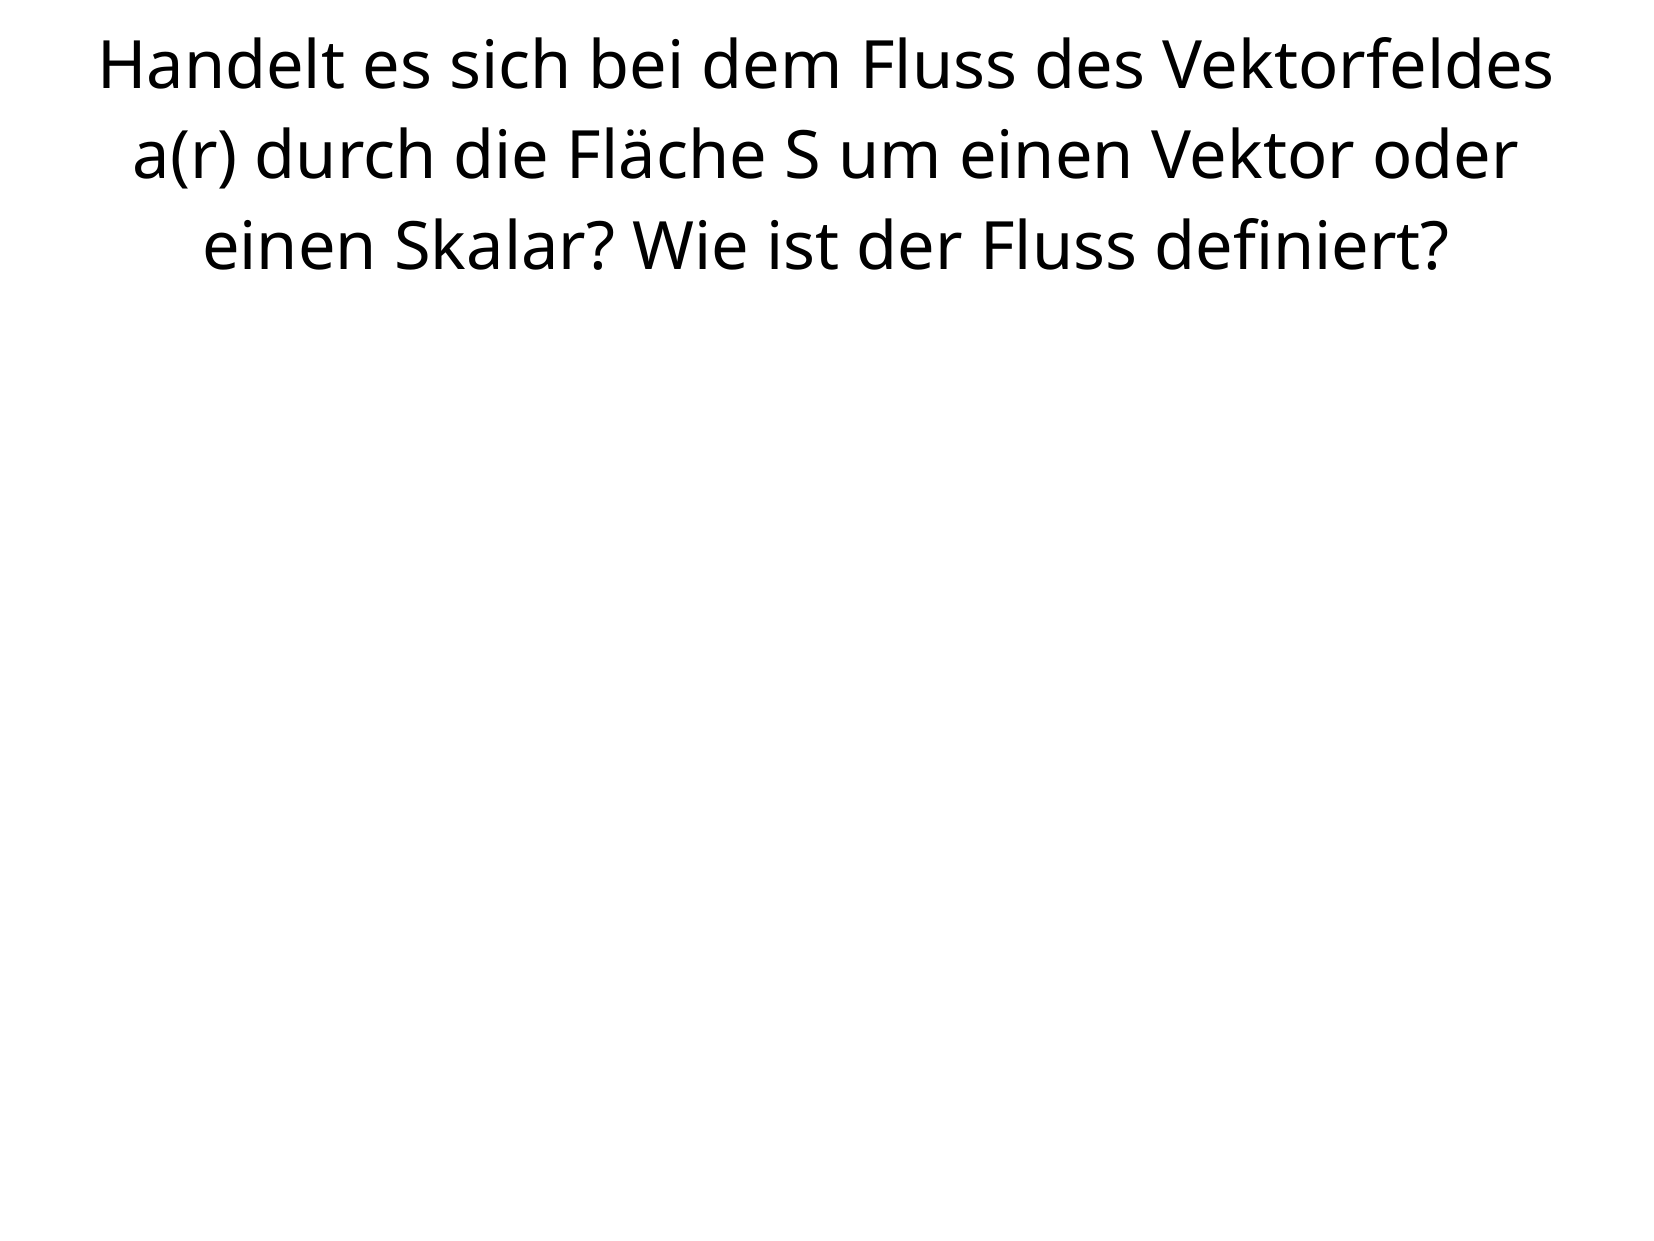

# Handelt es sich bei dem Fluss des Vektorfeldes a(r) durch die Fläche S um einen Vektor oder einen Skalar? Wie ist der Fluss definiert?